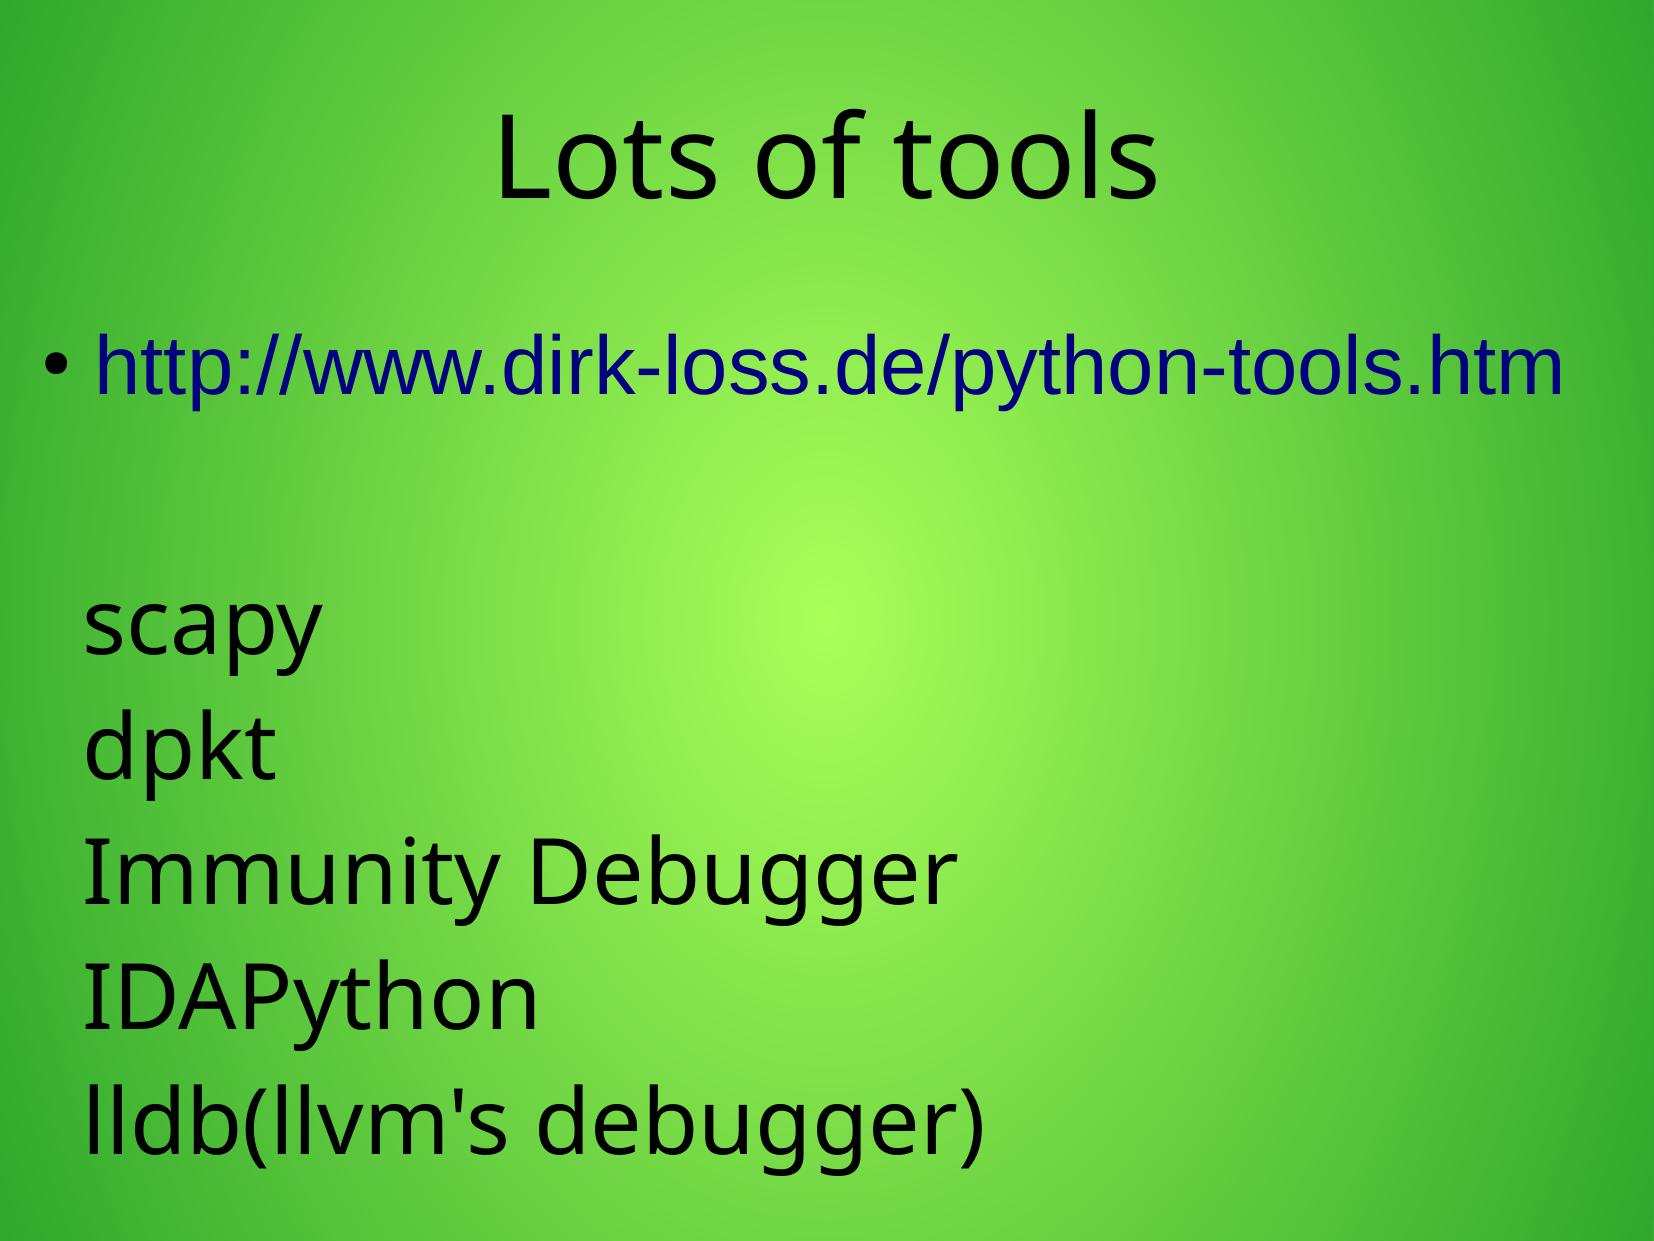

# Lots of tools
http://www.dirk-loss.de/python-tools.htm
scapy
dpkt
Immunity Debugger
IDAPython
lldb(llvm's debugger)
…...